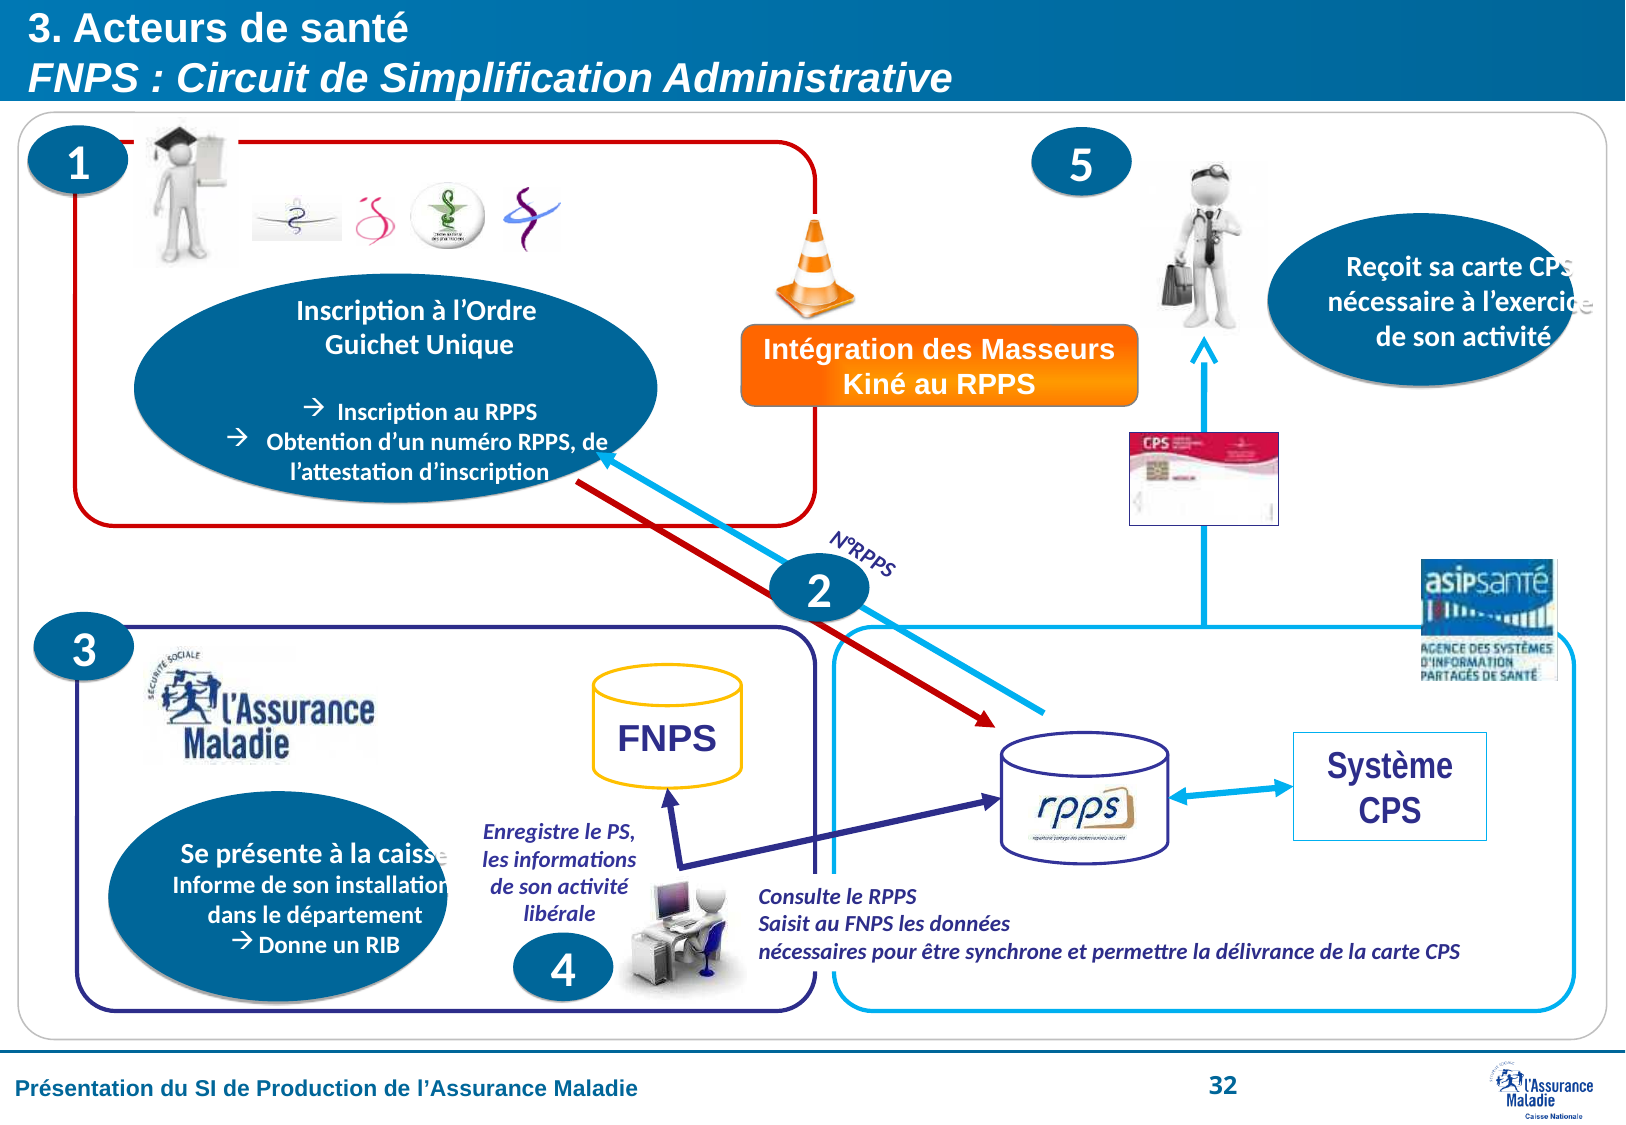

# 3. Acteurs de santé FNPS : Circuit de Simplification Administrative
1
5
Reçoit sa carte CPS
nécessaire à l’exercice
de son activité
Inscription à l’Ordre
Guichet Unique
Inscription au RPPS
 Obtention d’un numéro RPPS, de
l’attestation d’inscription
Intégration des Masseurs Kiné au RPPS
N°RPPS
2
3
FNPS
Système CPS
Se présente à la caisse
Informe de son installation
dans le département
Donne un RIB
Enregistre le PS, les informations de son activité libérale
Consulte le RPPS
Saisit au FNPS les données
nécessaires pour être synchrone et permettre la délivrance de la carte CPS
4